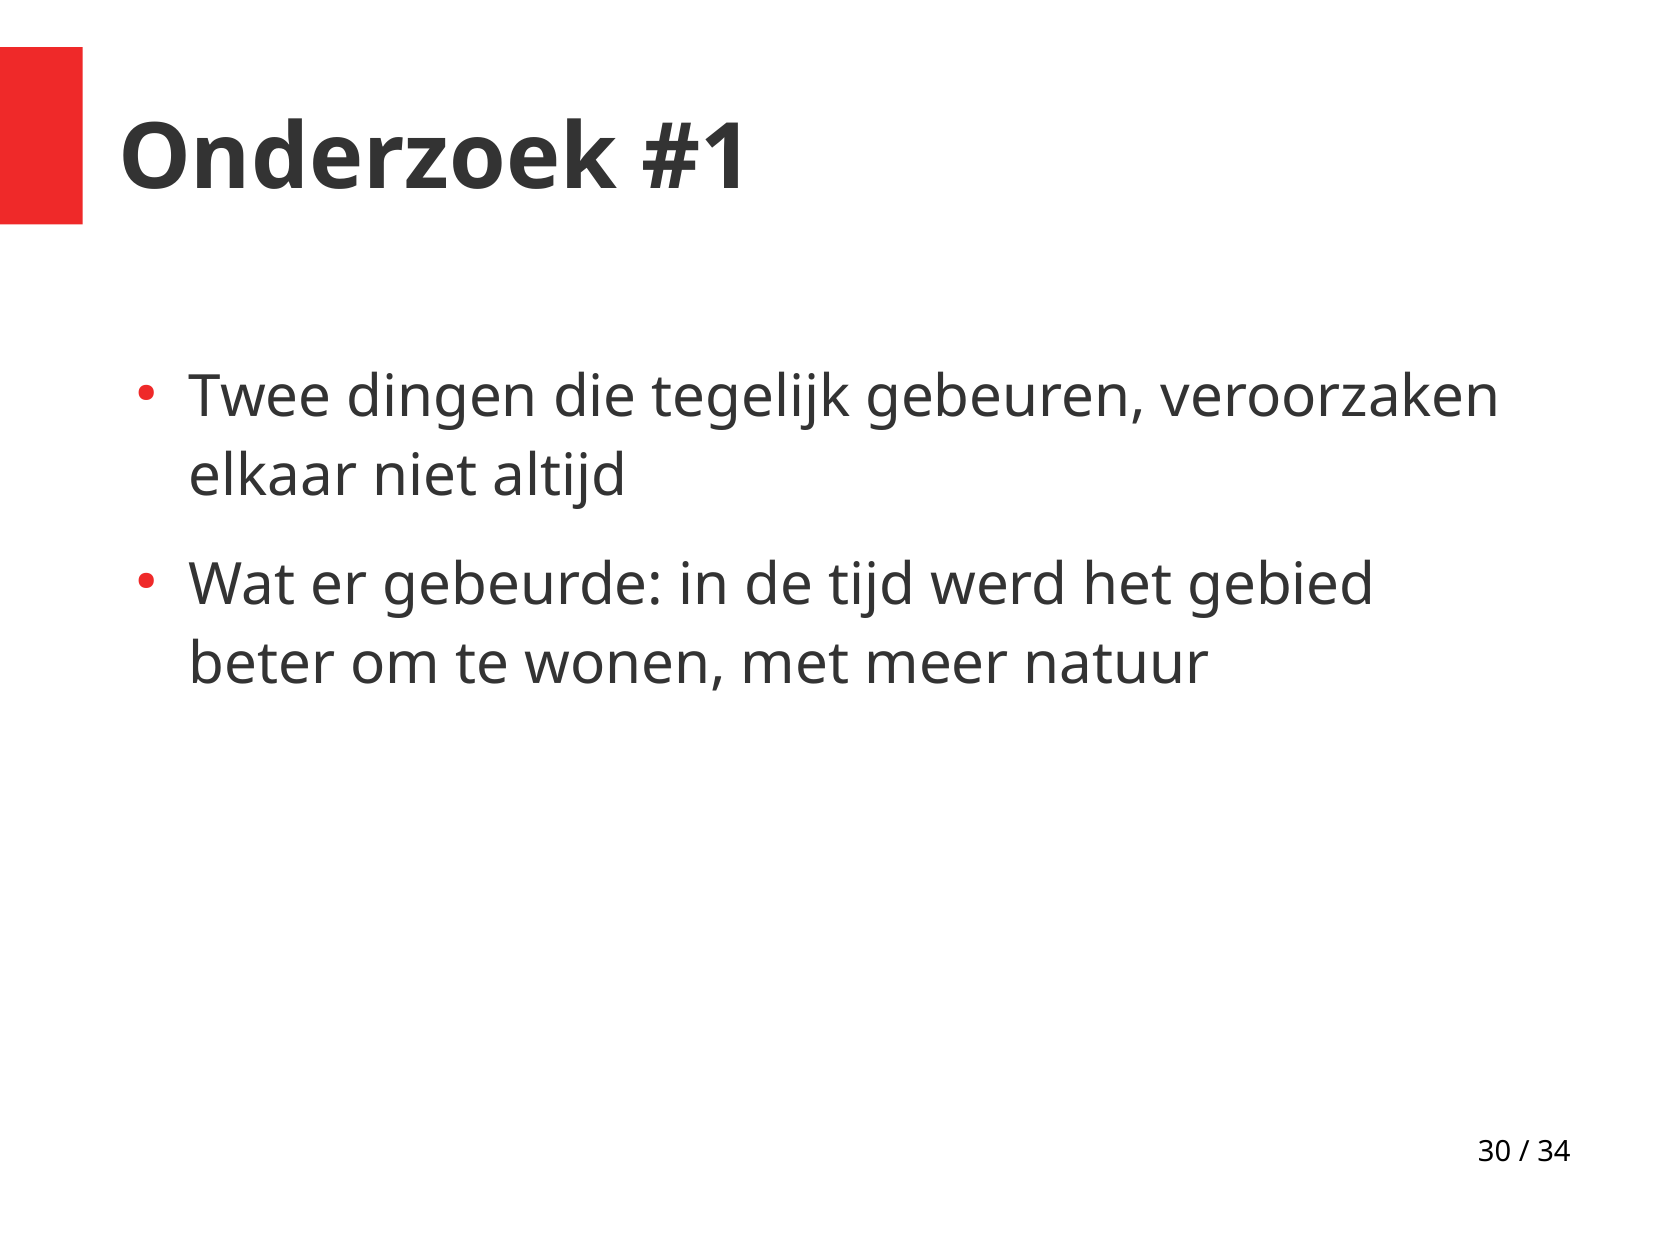

# Onderzoek #1
Twee dingen die tegelijk gebeuren, veroorzaken elkaar niet altijd
Wat er gebeurde: in de tijd werd het gebied beter om te wonen, met meer natuur
30